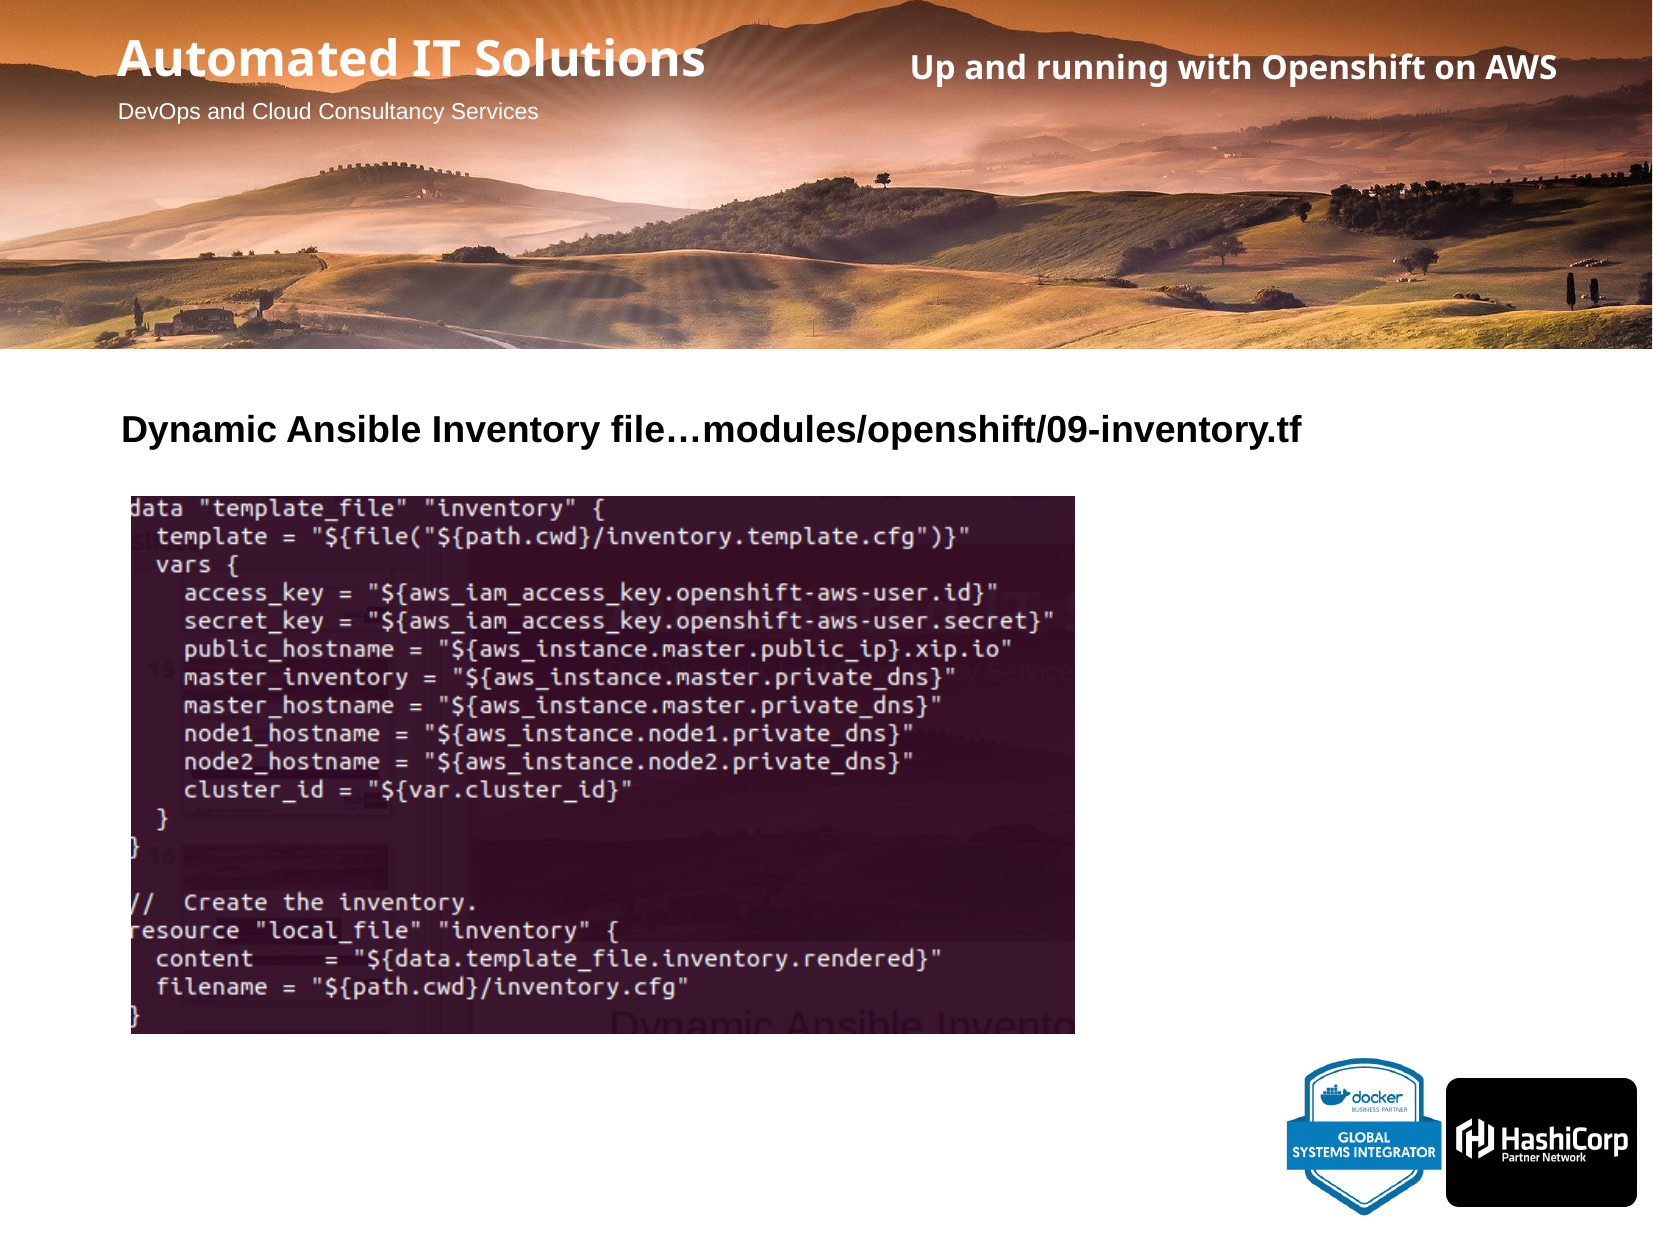

Up and running with Openshift on AWS
Dynamic Ansible Inventory file…modules/openshift/09-inventory.tf